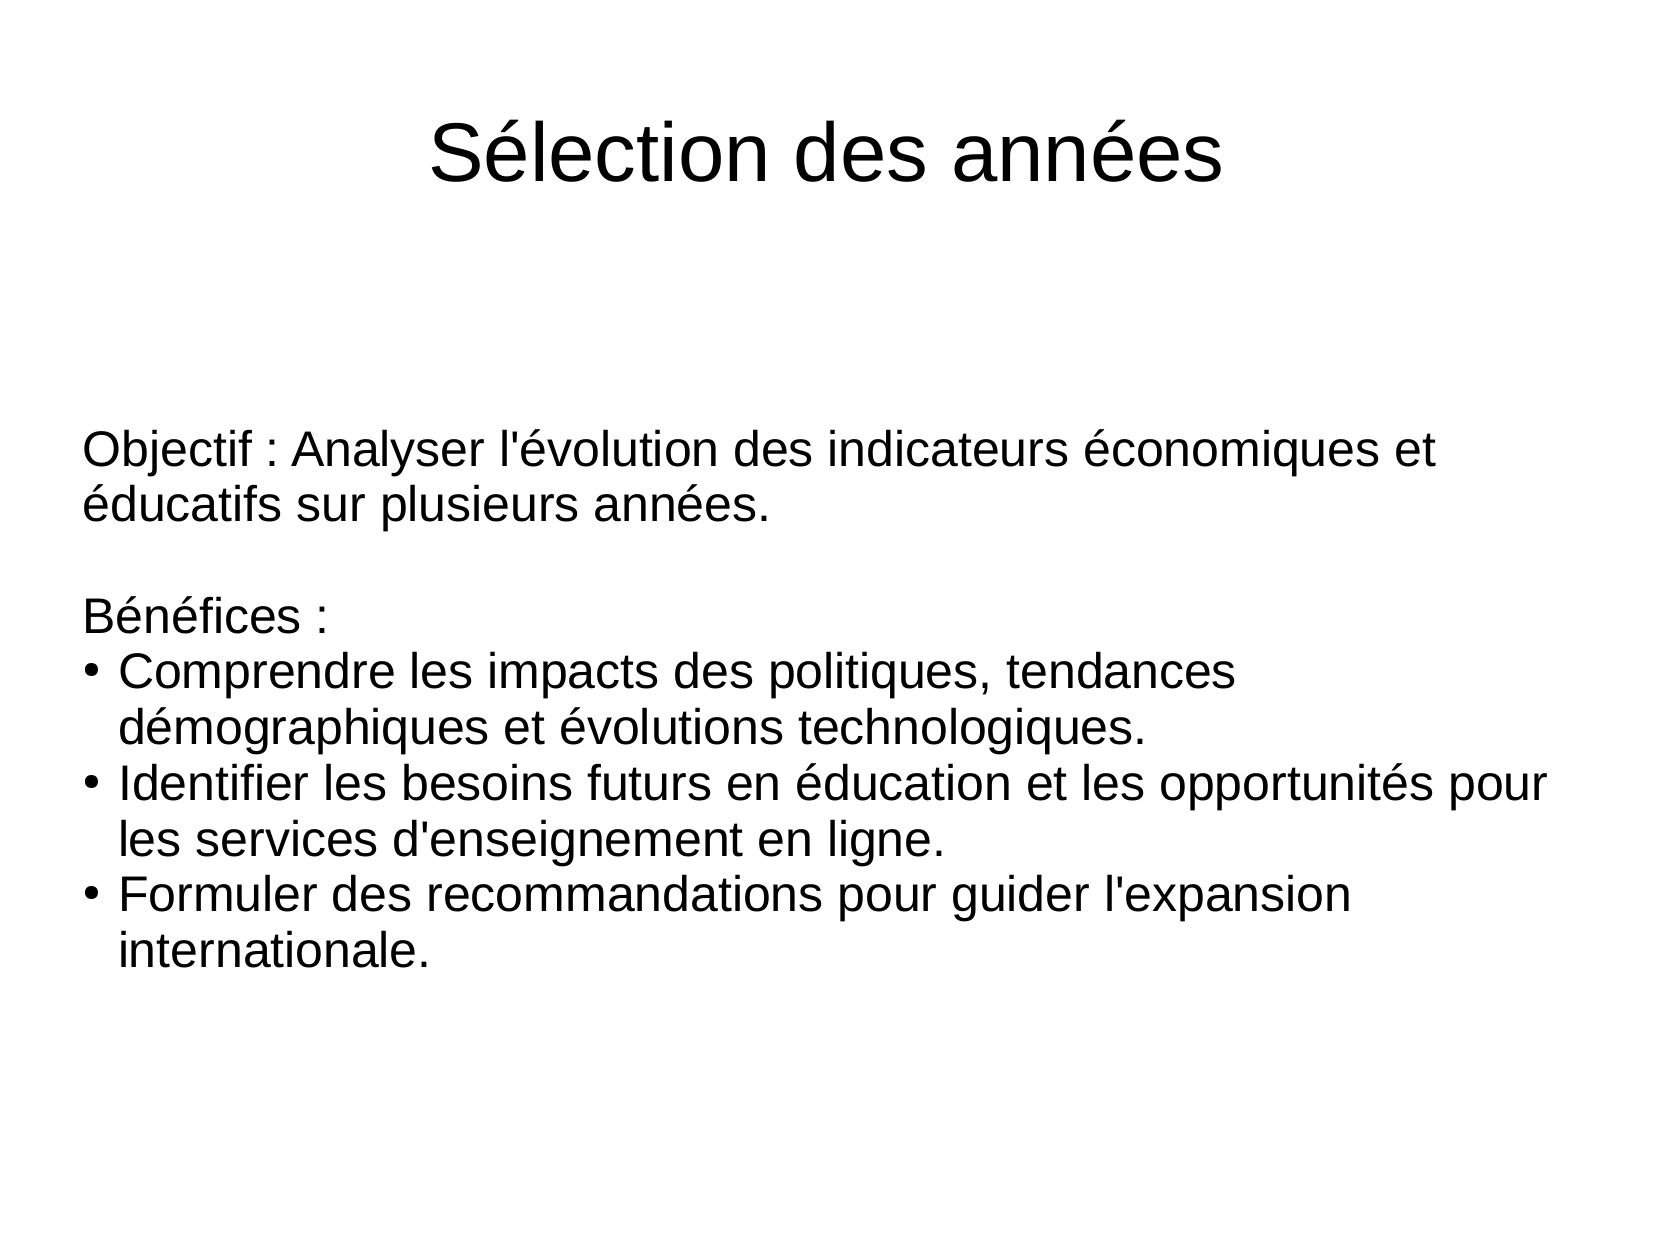

# Sélection des années
Objectif : Analyser l'évolution des indicateurs économiques et éducatifs sur plusieurs années.
Bénéfices :
Comprendre les impacts des politiques, tendances démographiques et évolutions technologiques.
Identifier les besoins futurs en éducation et les opportunités pour les services d'enseignement en ligne.
Formuler des recommandations pour guider l'expansion internationale.